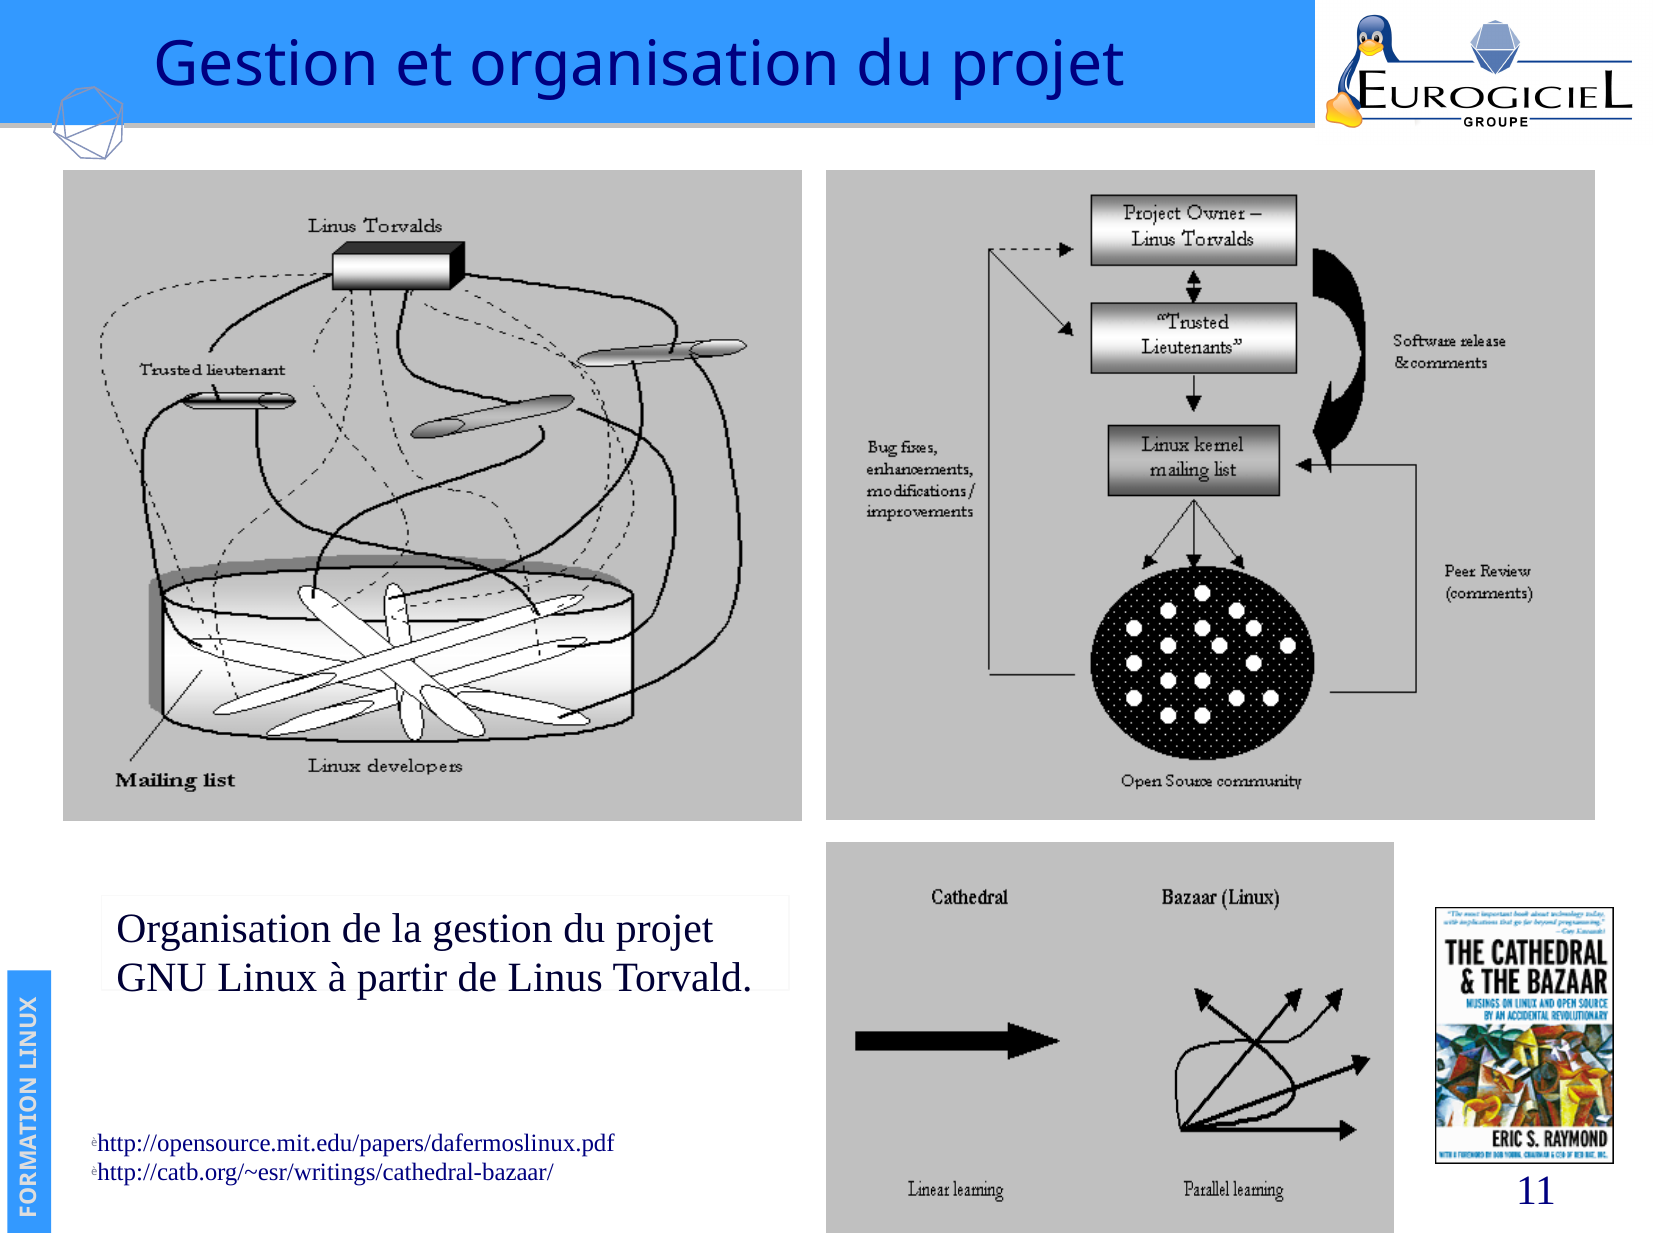

# Gestion et organisation du projet
Organisation de la gestion du projet GNU Linux à partir de Linus Torvald.
http://opensource.mit.edu/papers/dafermoslinux.pdf
http://catb.org/~esr/writings/cathedral-bazaar/